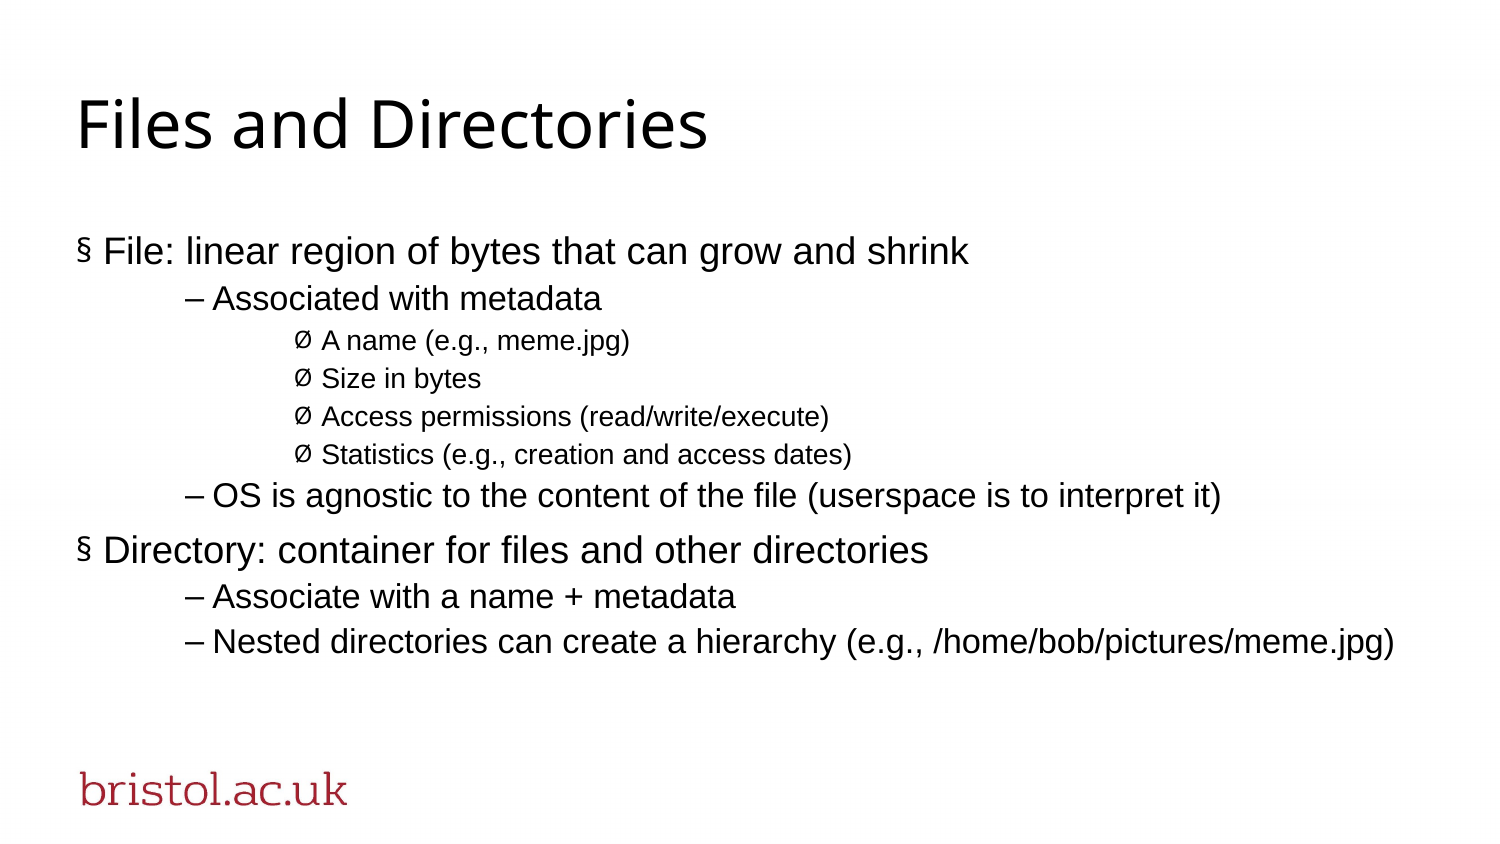

# Files and Directories
File: linear region of bytes that can grow and shrink
Associated with metadata
A name (e.g., meme.jpg)
Size in bytes
Access permissions (read/write/execute)
Statistics (e.g., creation and access dates)
OS is agnostic to the content of the file (userspace is to interpret it)
Directory: container for files and other directories
Associate with a name + metadata
Nested directories can create a hierarchy (e.g., /home/bob/pictures/meme.jpg)